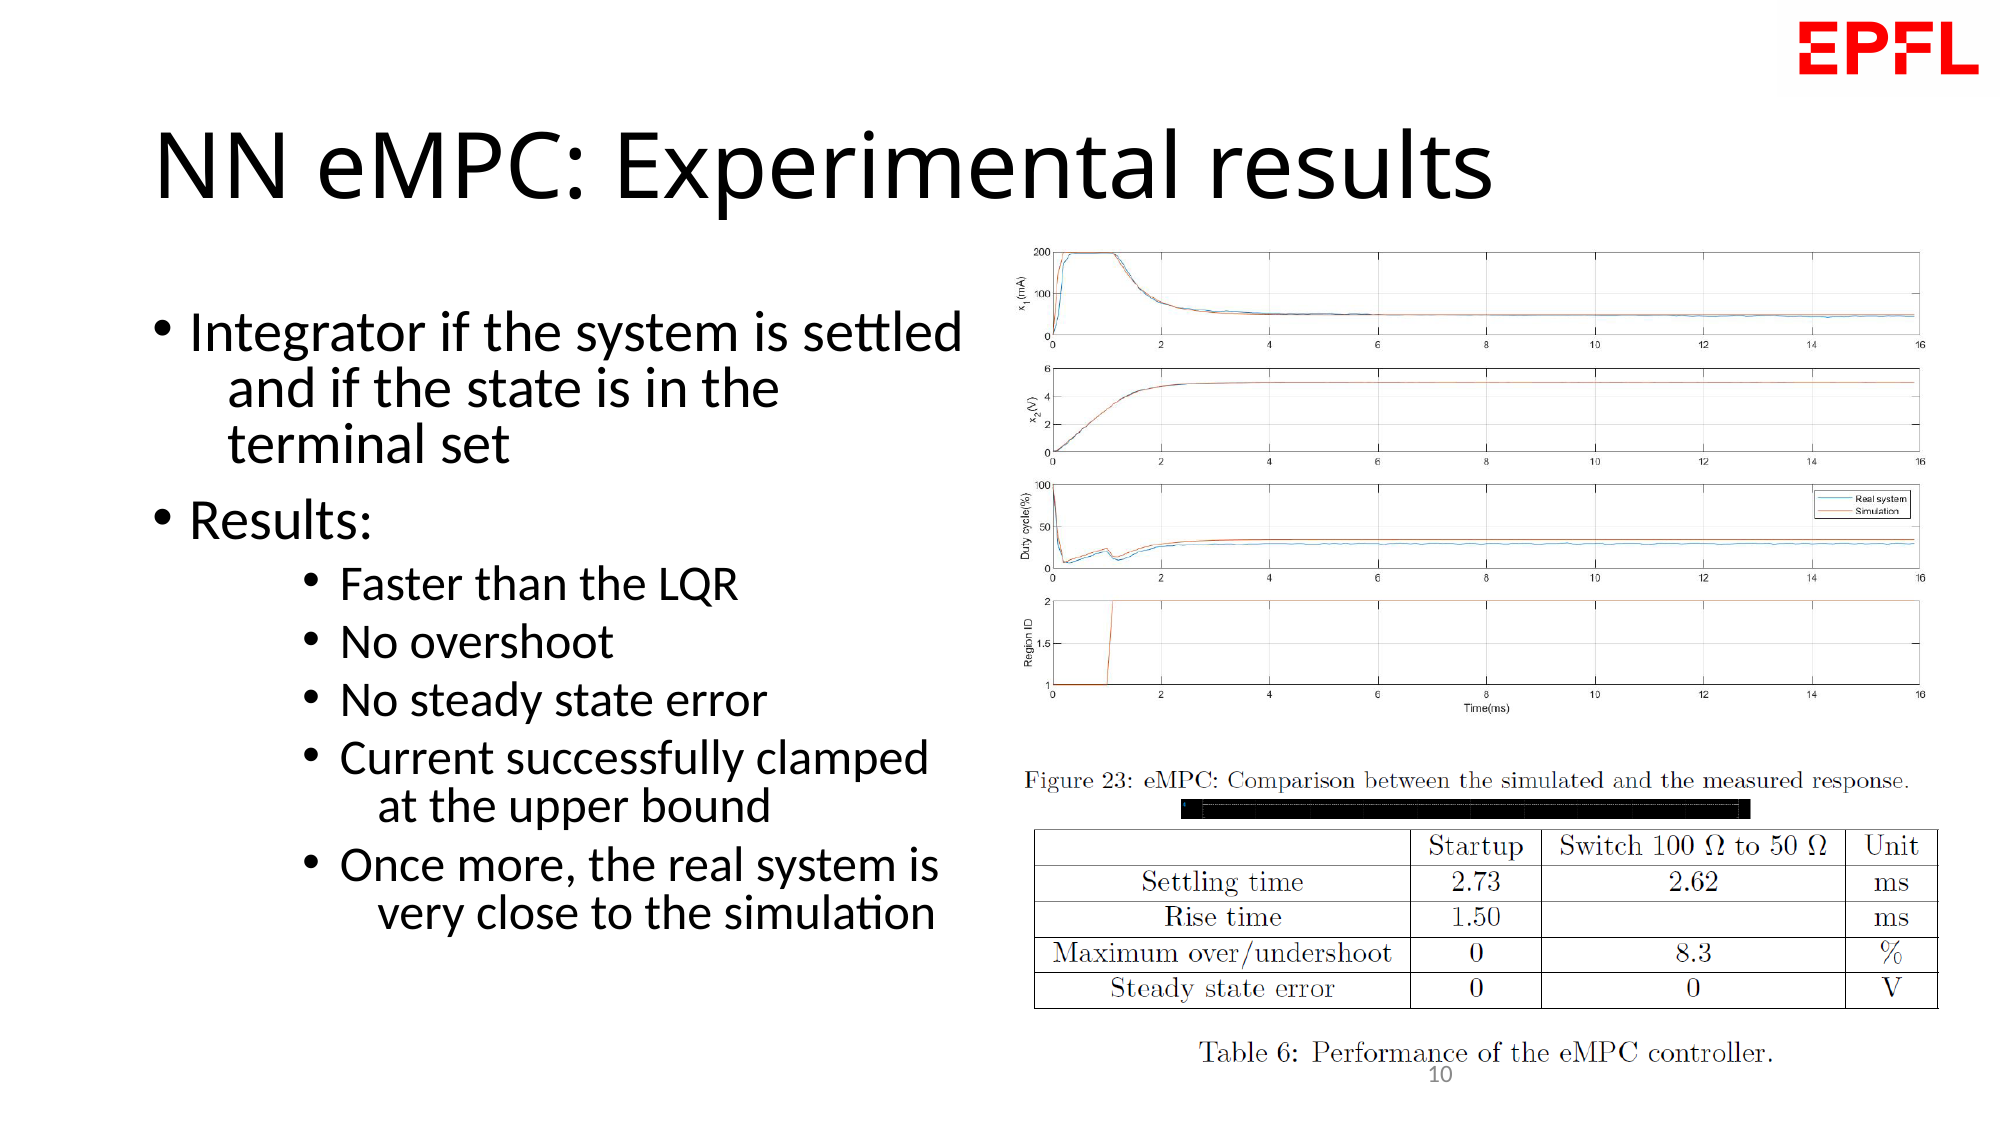

# NN eMPC: Experimental results
Integrator if the system is settled and if the state is in the terminal set
Results:
Faster than the LQR
No overshoot
No steady state error
Current successfully clamped at the upper bound
Once more, the real system is very close to the simulation